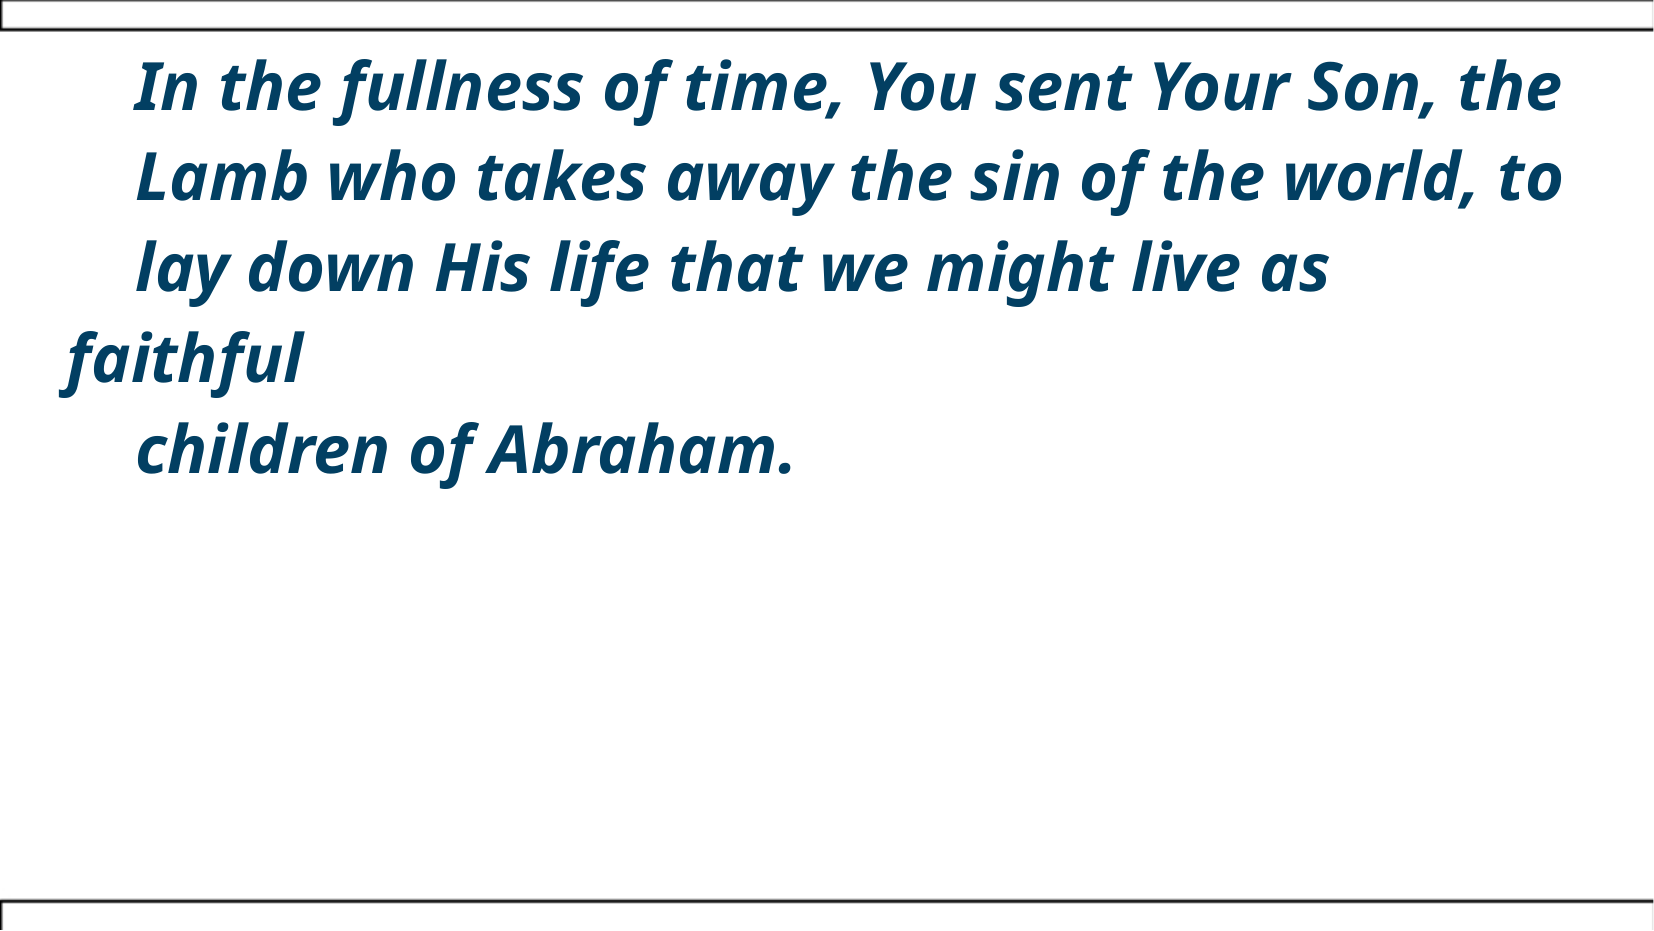

In the fullness of time, You sent Your Son, the
 Lamb who takes away the sin of the world, to
 lay down His life that we might live as faithful
 children of Abraham.